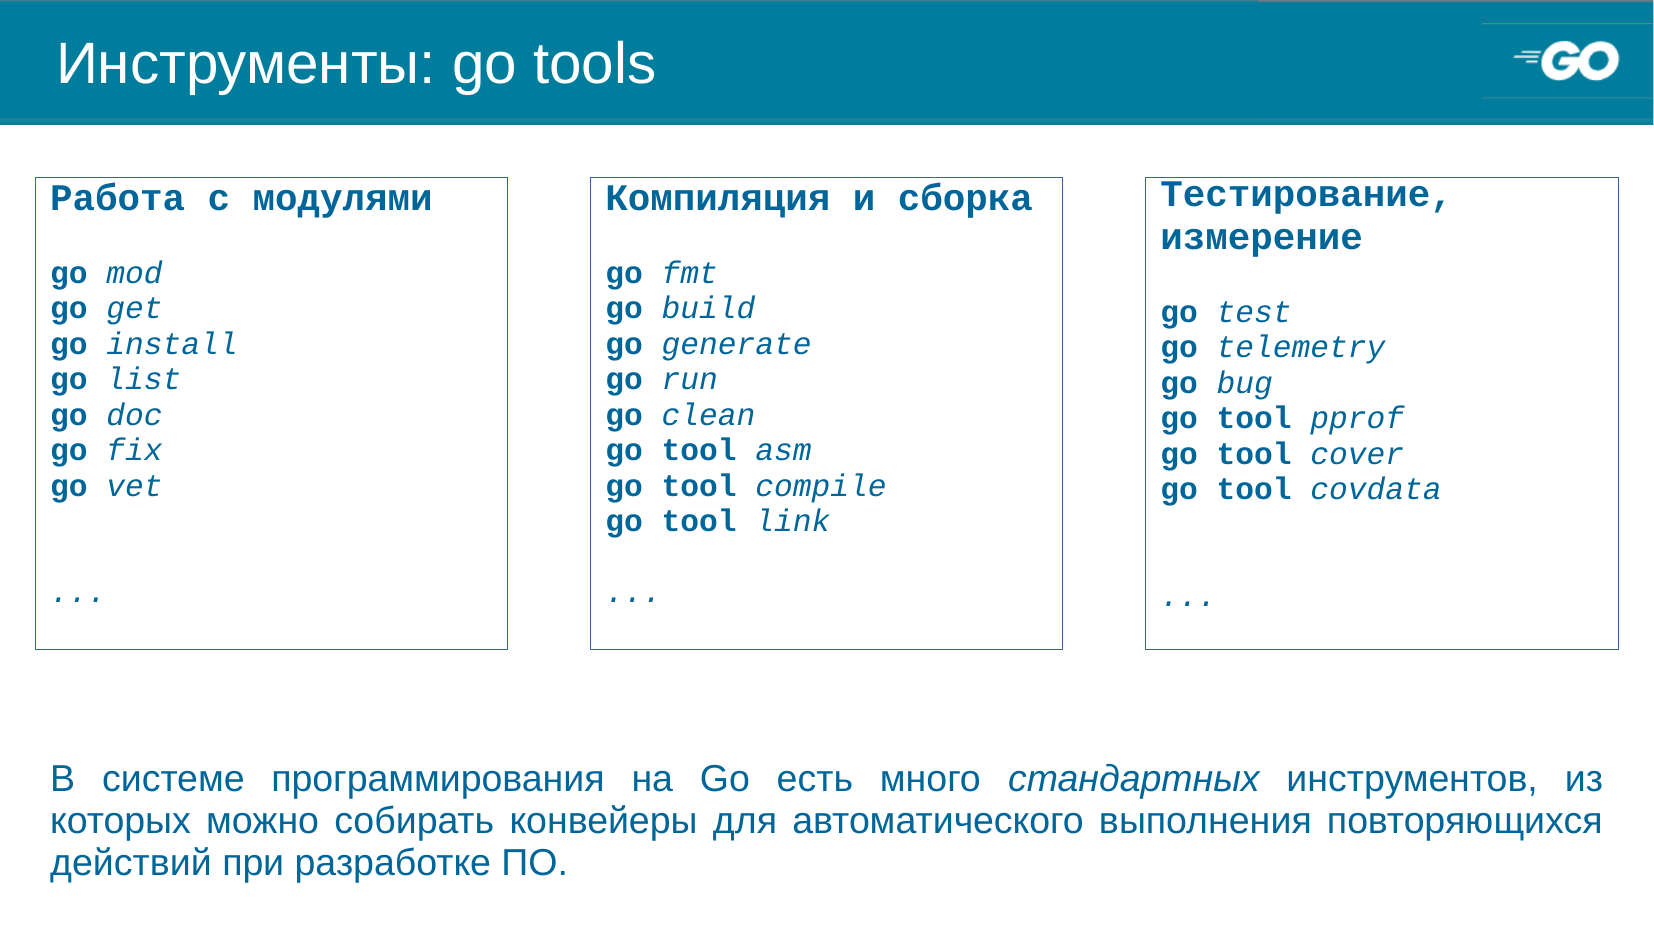

Инструменты: go tools
Работа с модулями
go mod
go get
go install
go list
go doc
go fix
go vet
...
Компиляция и сборка
go fmt
go build
go generate
go run
go clean
go tool asm
go tool compile
go tool link
...
Тестирование,
измерение
go test
go telemetry
go bug
go tool pprof
go tool cover
go tool covdata
...
В системе программирования на Go есть много стандартных инструментов, из которых можно собирать конвейеры для автоматического выполнения повторяющихся действий при разработке ПО.